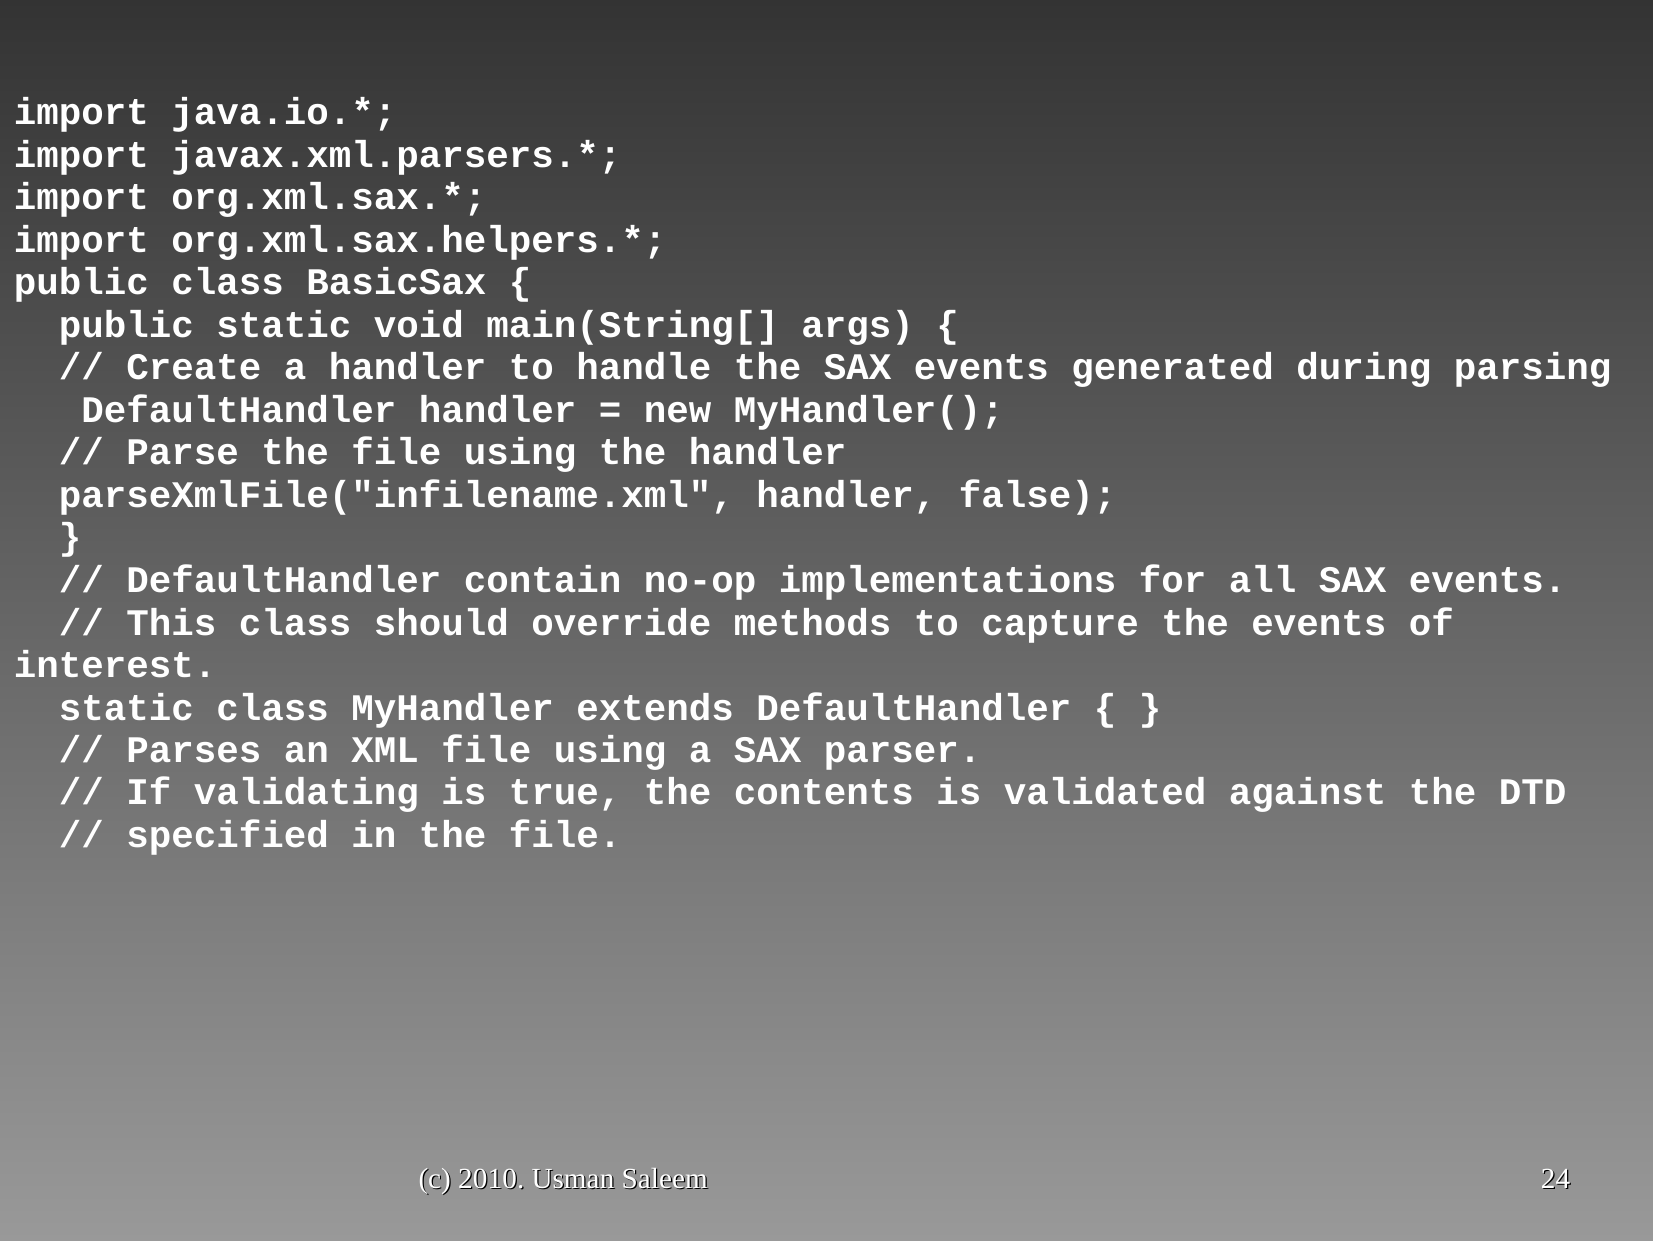

import java.io.*;
import javax.xml.parsers.*;
import org.xml.sax.*;
import org.xml.sax.helpers.*;
public class BasicSax {
 public static void main(String[] args) {
 // Create a handler to handle the SAX events generated during parsing
 DefaultHandler handler = new MyHandler();
 // Parse the file using the handler
 parseXmlFile("infilename.xml", handler, false);
 }
 // DefaultHandler contain no-op implementations for all SAX events.
 // This class should override methods to capture the events of interest.
 static class MyHandler extends DefaultHandler { }
 // Parses an XML file using a SAX parser.
 // If validating is true, the contents is validated against the DTD
 // specified in the file.
(c) 2010. Usman Saleem
24